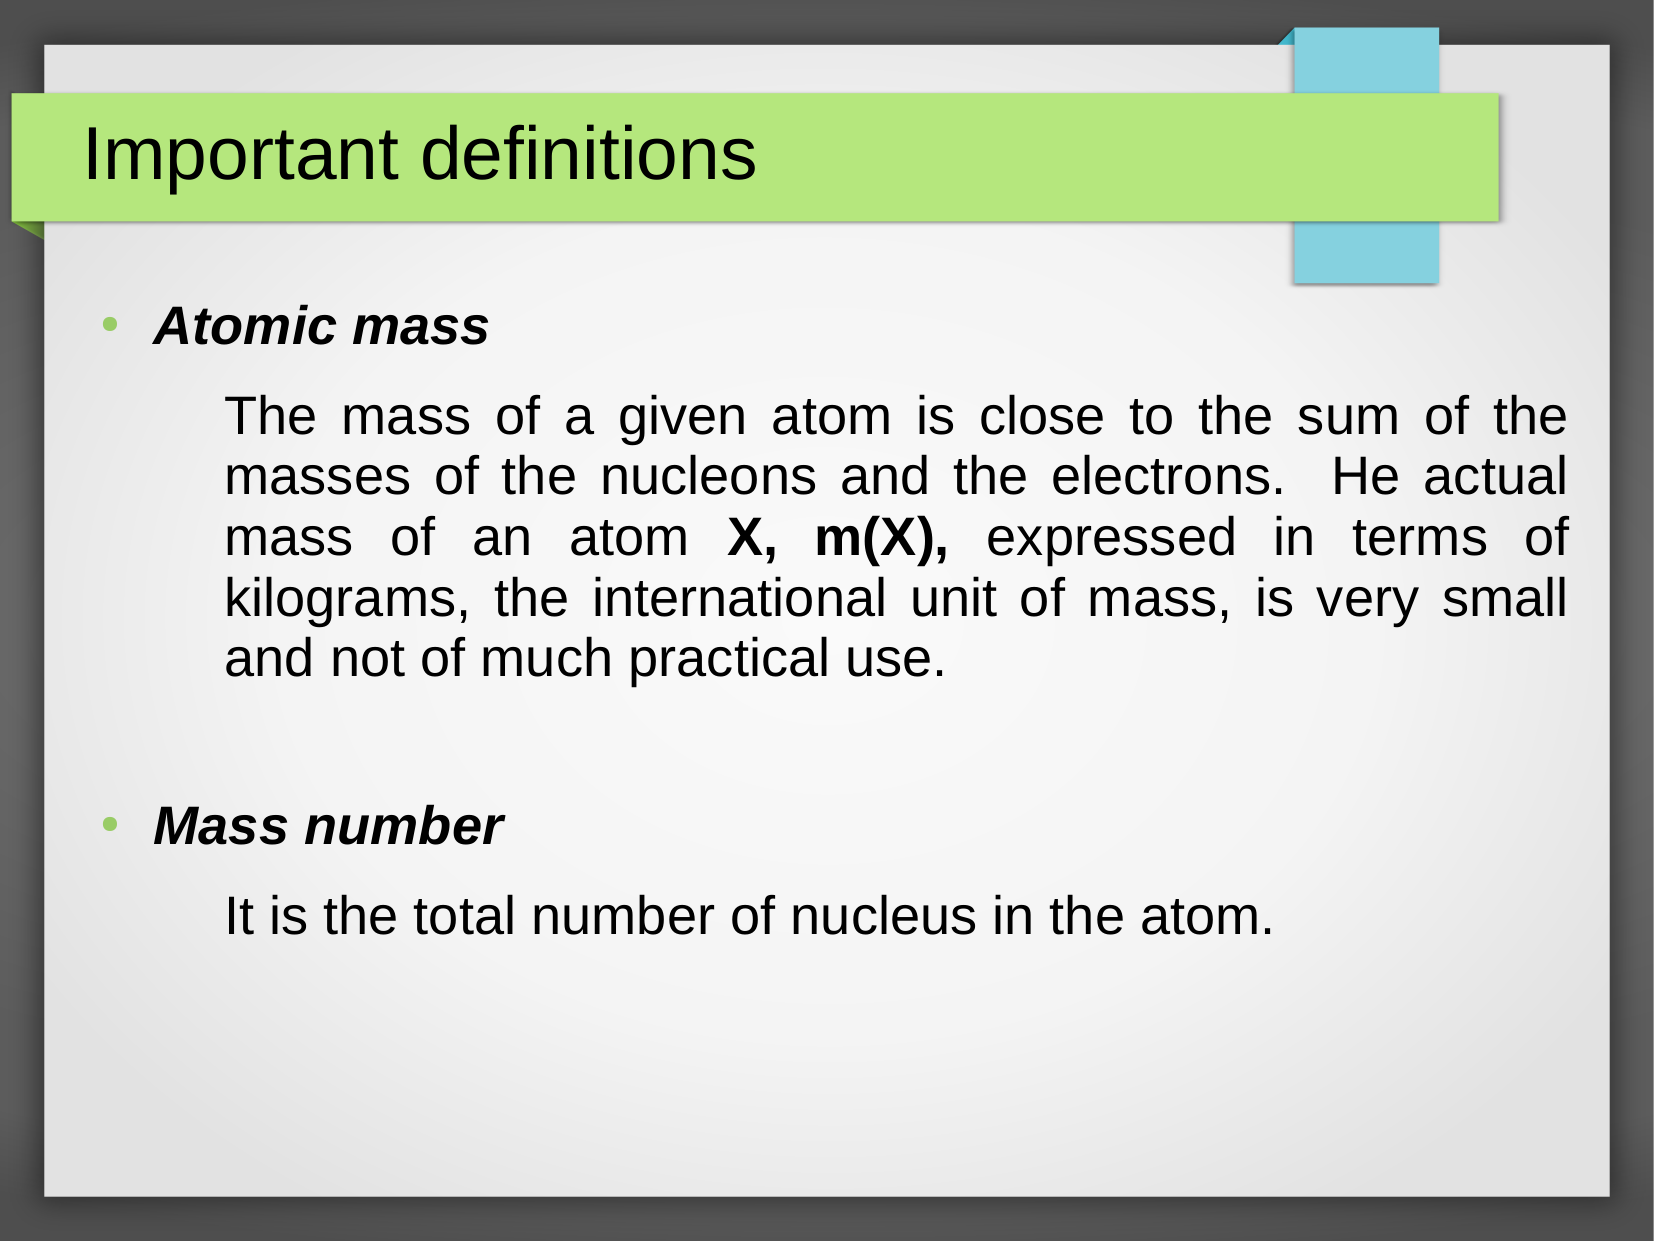

# Important definitions
Atomic mass
The mass of a given atom is close to the sum of the masses of the nucleons and the electrons. He actual mass of an atom X, m(X), expressed in terms of kilograms, the international unit of mass, is very small and not of much practical use.
Mass number
It is the total number of nucleus in the atom.